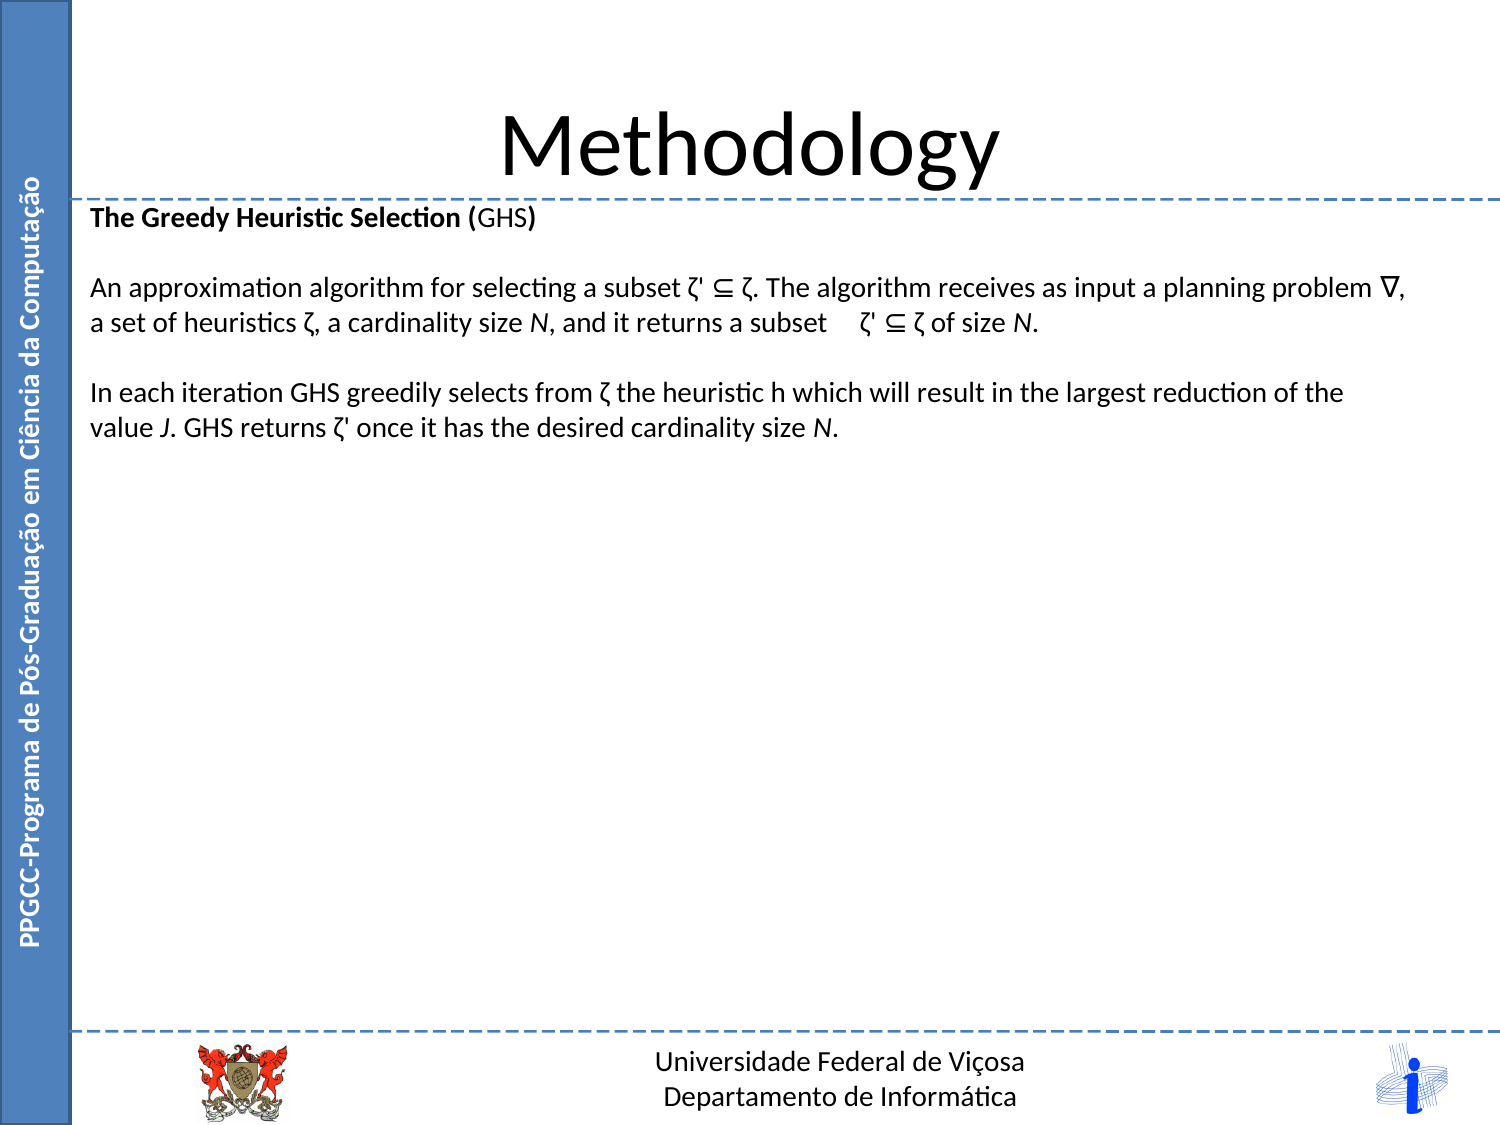

Methodology
The Greedy Heuristic Selection (GHS)
An approximation algorithm for selecting a subset ζ' ⊆ ζ. The algorithm receives as input a planning problem ∇, a set of heuristics ζ, a cardinality size N, and it returns a subset ζ' ⊆ ζ of size N.
In each iteration GHS greedily selects from ζ the heuristic h which will result in the largest reduction of the value J. GHS returns ζ' once it has the desired cardinality size N.
PPGCC-Programa de Pós-Graduação em Ciência da Computação
Universidade Federal de Viçosa
Departamento de Informática